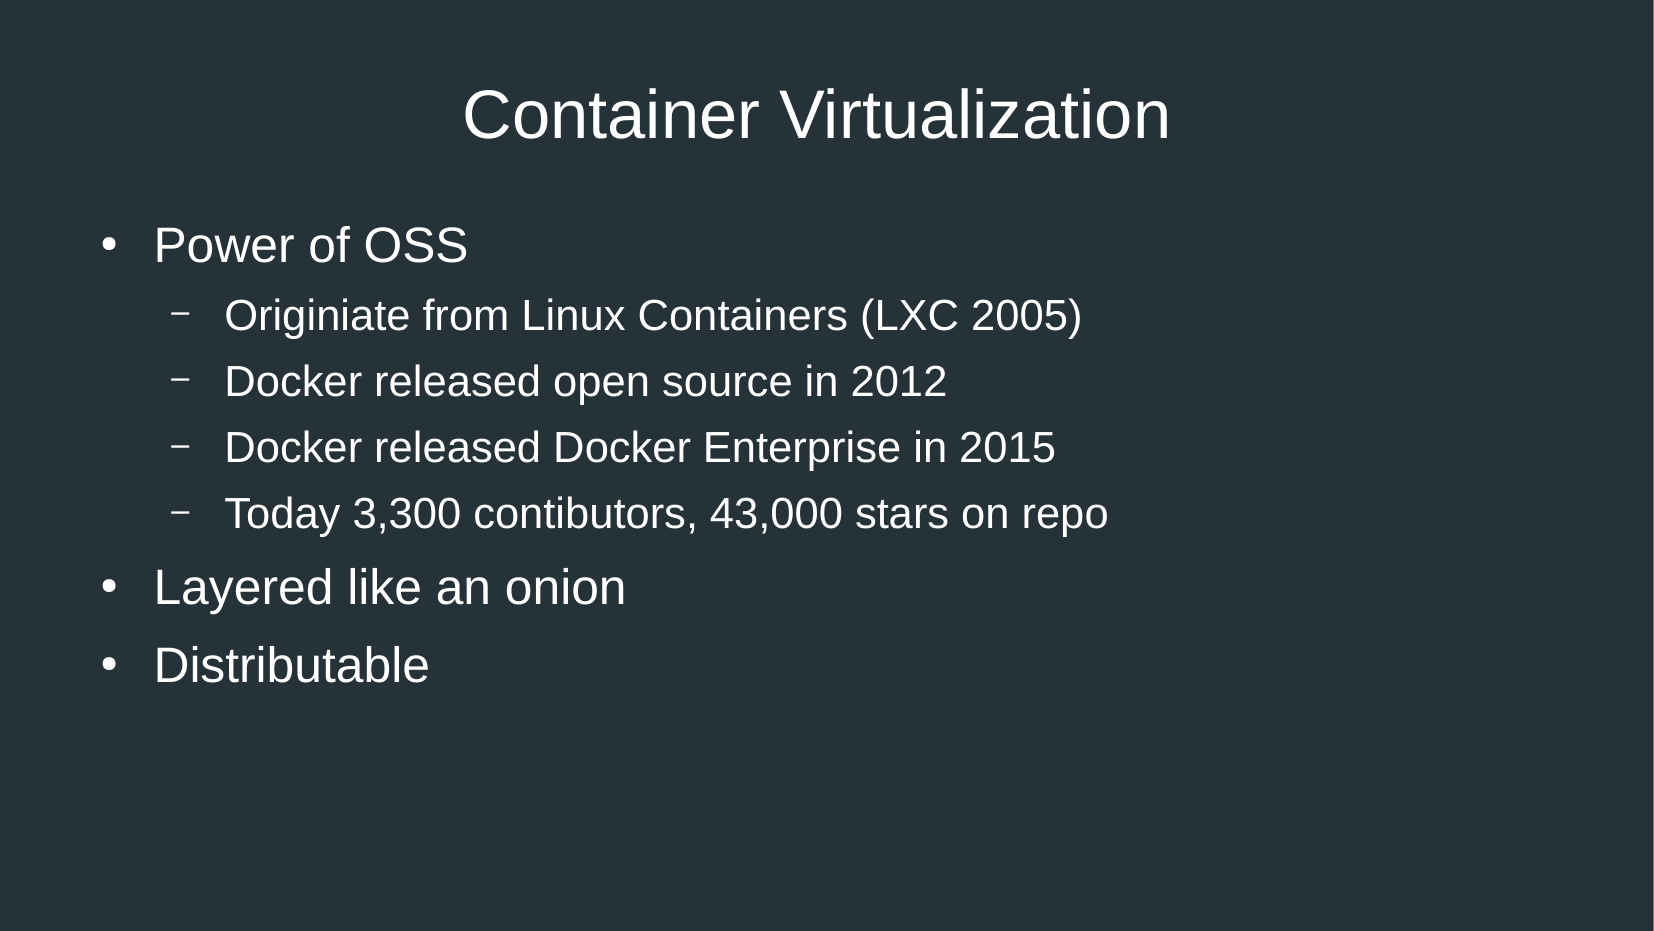

# Container Virtualization
Power of OSS
Originiate from Linux Containers (LXC 2005)
Docker released open source in 2012
Docker released Docker Enterprise in 2015
Today 3,300 contibutors, 43,000 stars on repo
Layered like an onion
Distributable